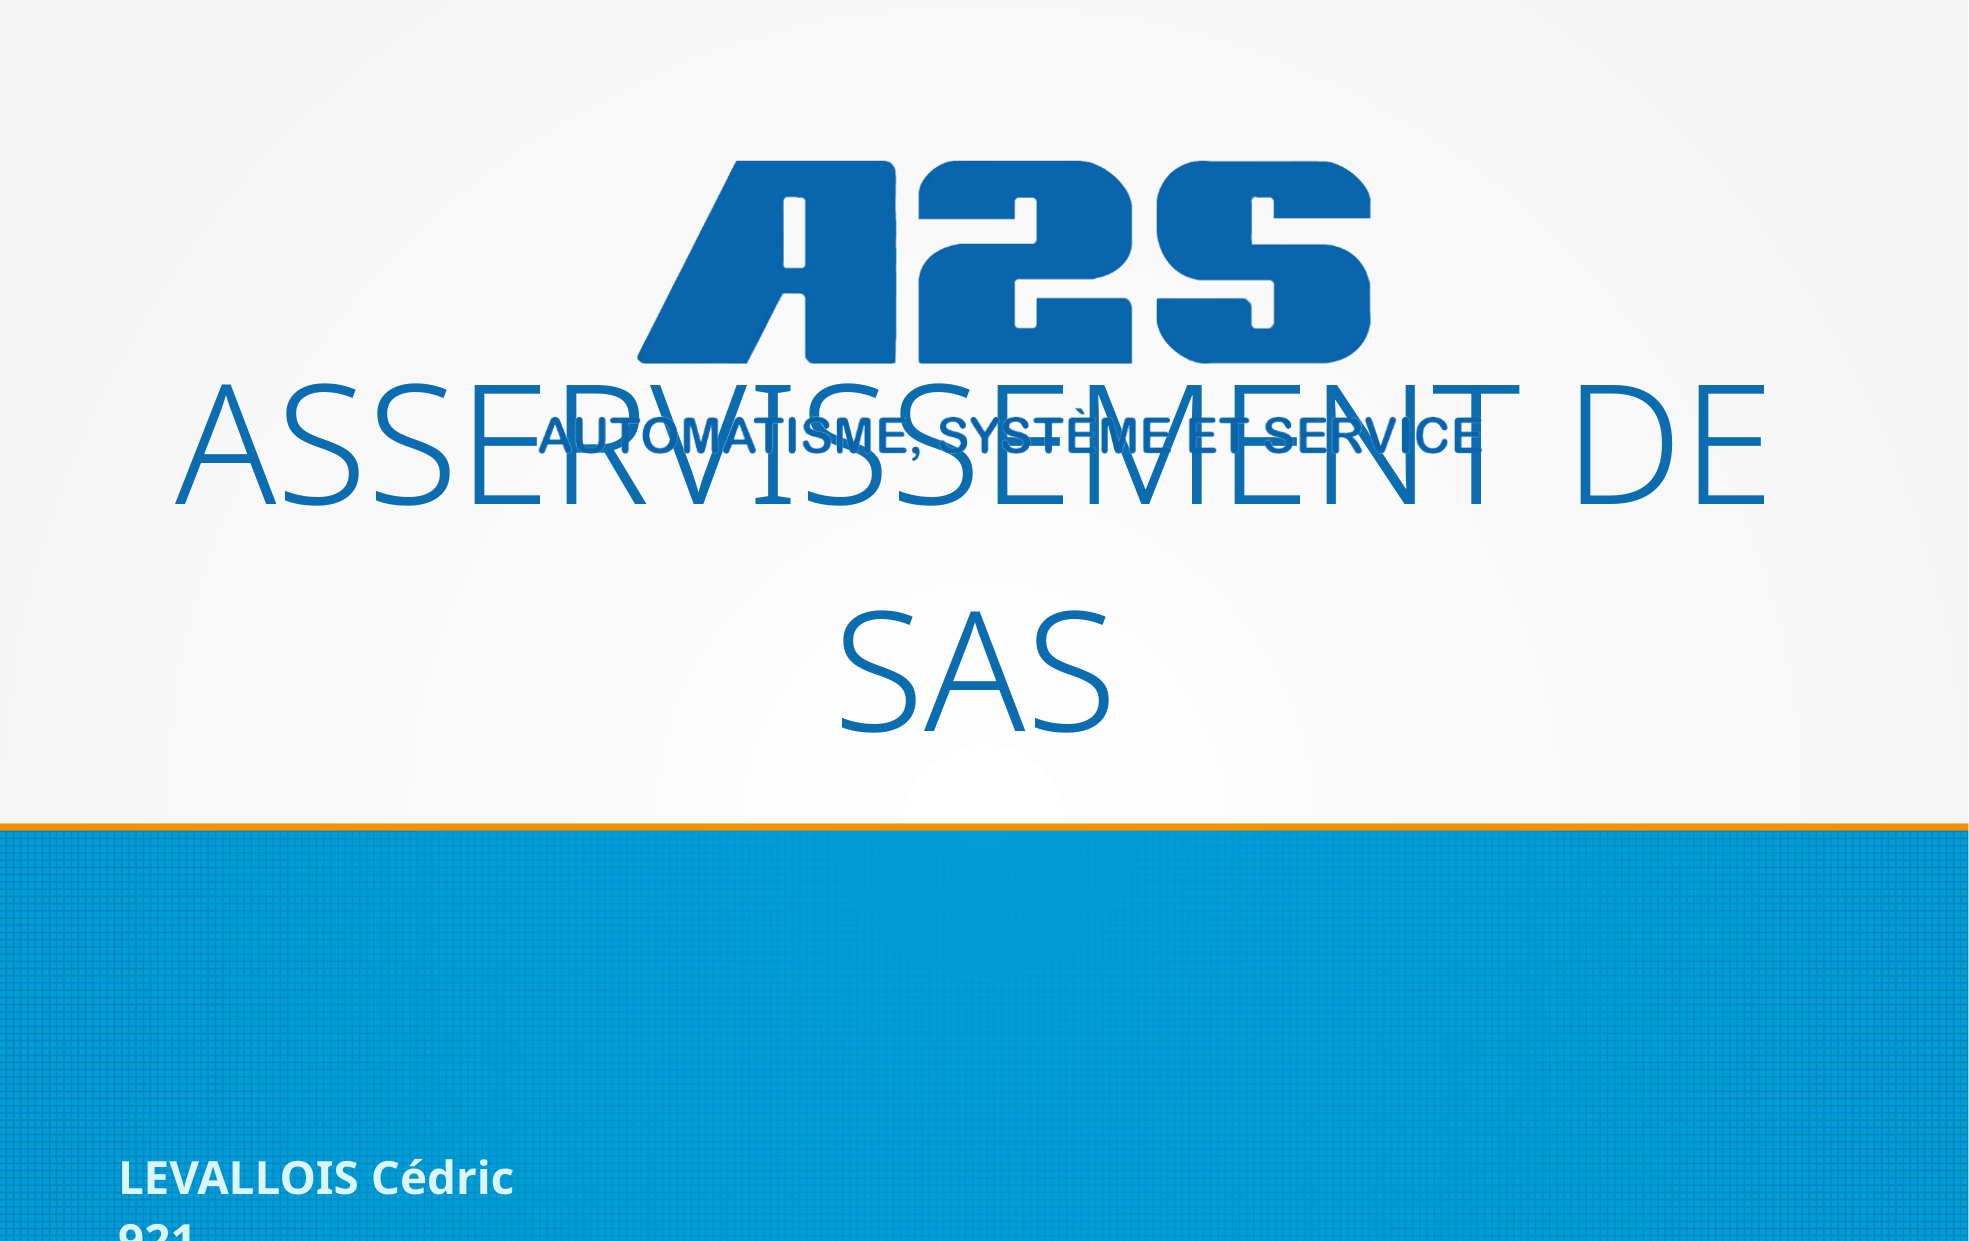

# ASSERVISSEMENT DE SAS
LEVALLOIS Cédric																	 				921